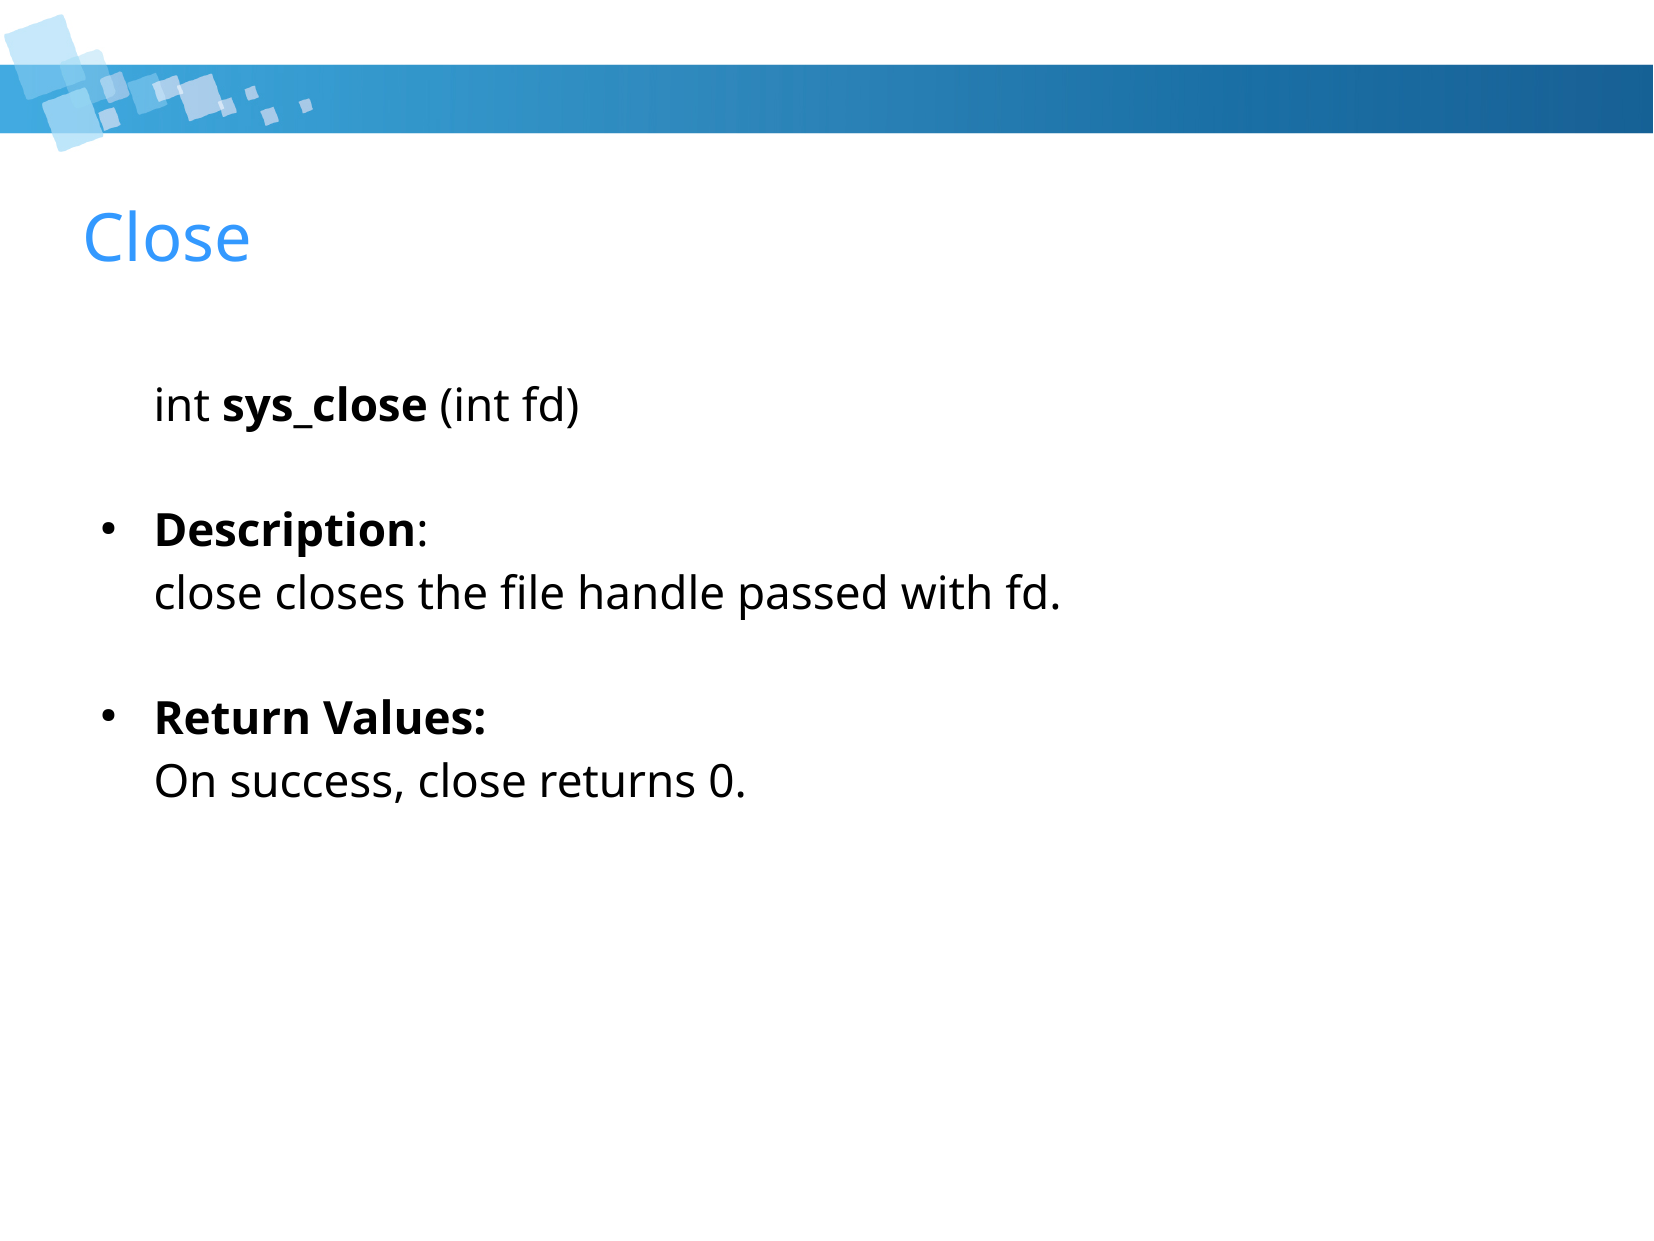

# Close
int sys_close (int fd)
Description:
close closes the file handle passed with fd.
Return Values:
On success, close returns 0.